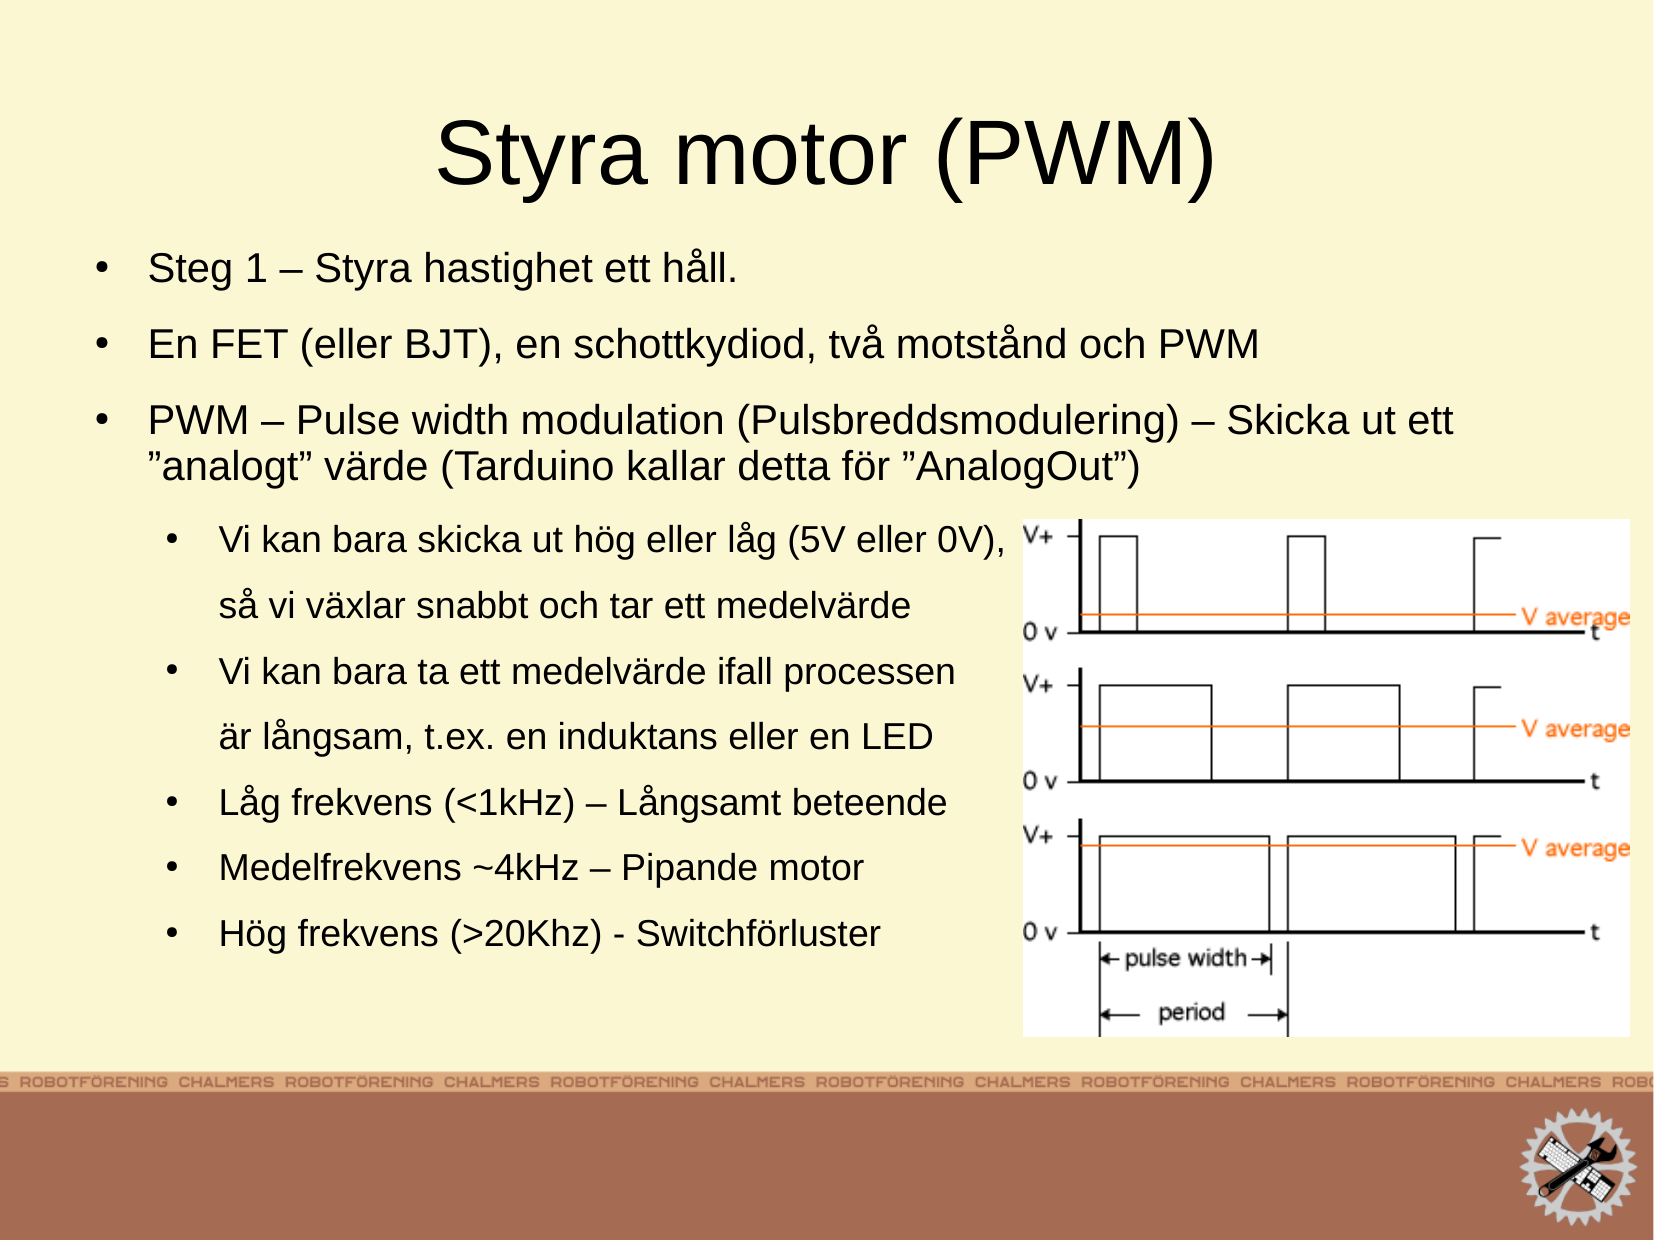

# Styra motor (PWM)
Steg 1 – Styra hastighet ett håll.
En FET (eller BJT), en schottkydiod, två motstånd och PWM
PWM – Pulse width modulation (Pulsbreddsmodulering) – Skicka ut ett ”analogt” värde (Tarduino kallar detta för ”AnalogOut”)
Vi kan bara skicka ut hög eller låg (5V eller 0V),
så vi växlar snabbt och tar ett medelvärde
Vi kan bara ta ett medelvärde ifall processen
är långsam, t.ex. en induktans eller en LED
Låg frekvens (<1kHz) – Långsamt beteende
Medelfrekvens ~4kHz – Pipande motor
Hög frekvens (>20Khz) - Switchförluster